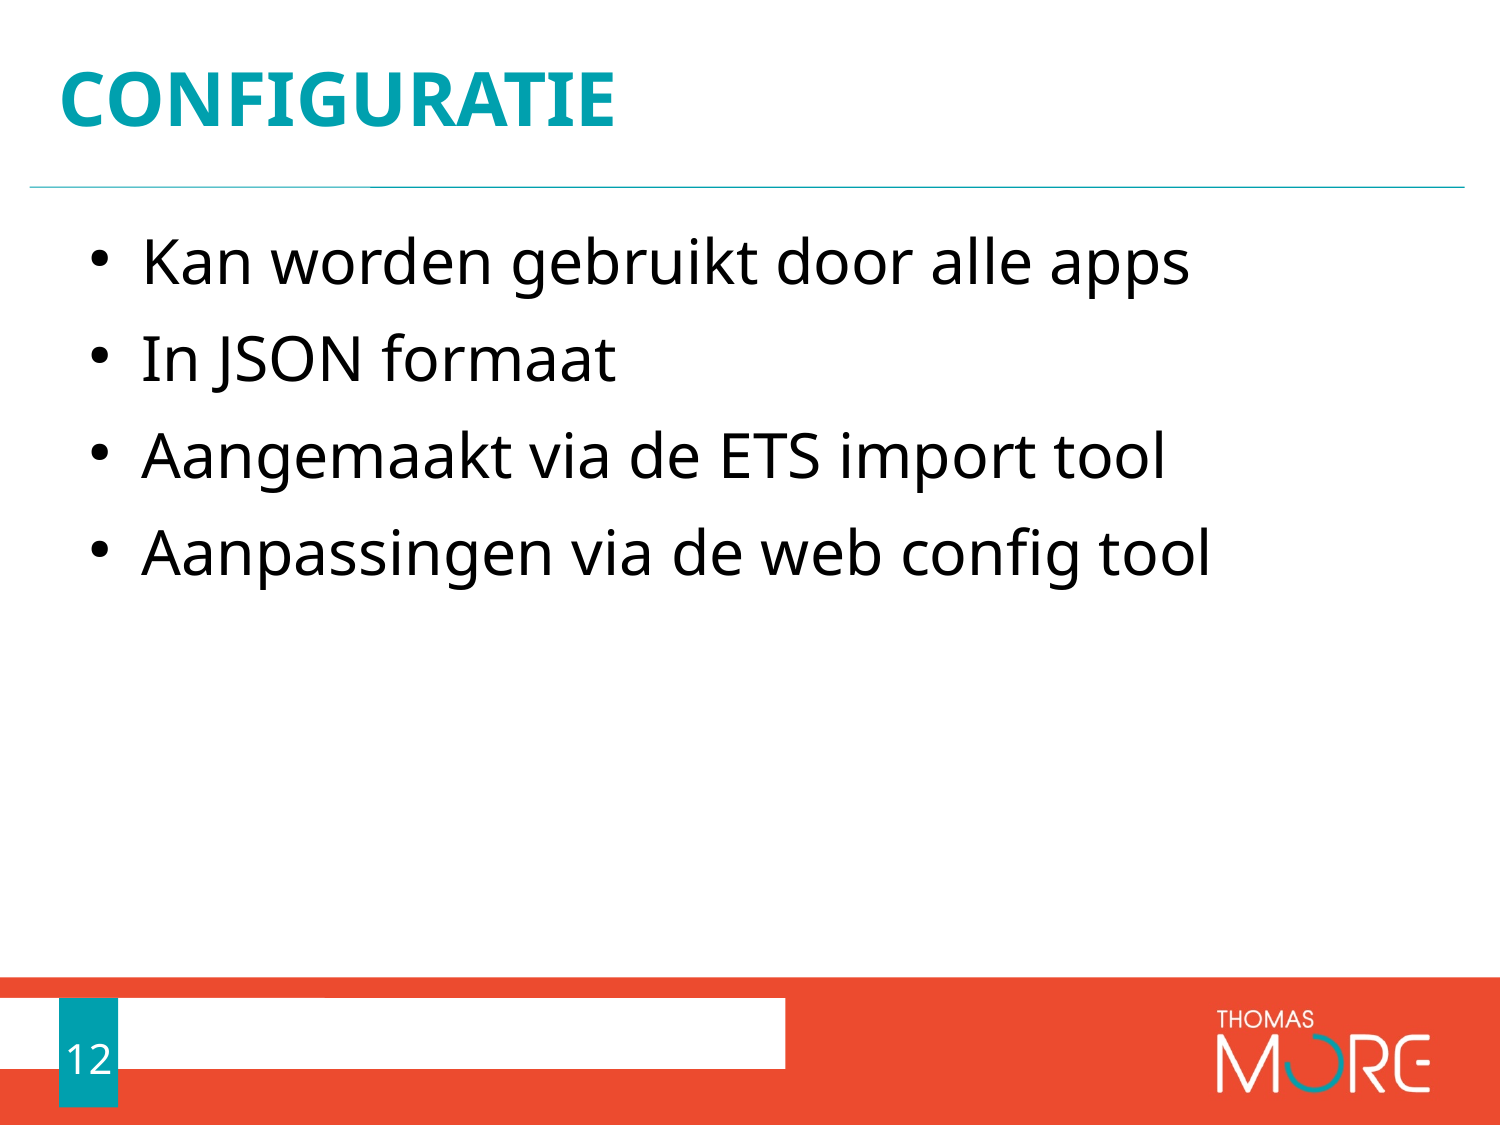

configuratie
# Kan worden gebruikt door alle apps
In JSON formaat
Aangemaakt via de ETS import tool
Aanpassingen via de web config tool